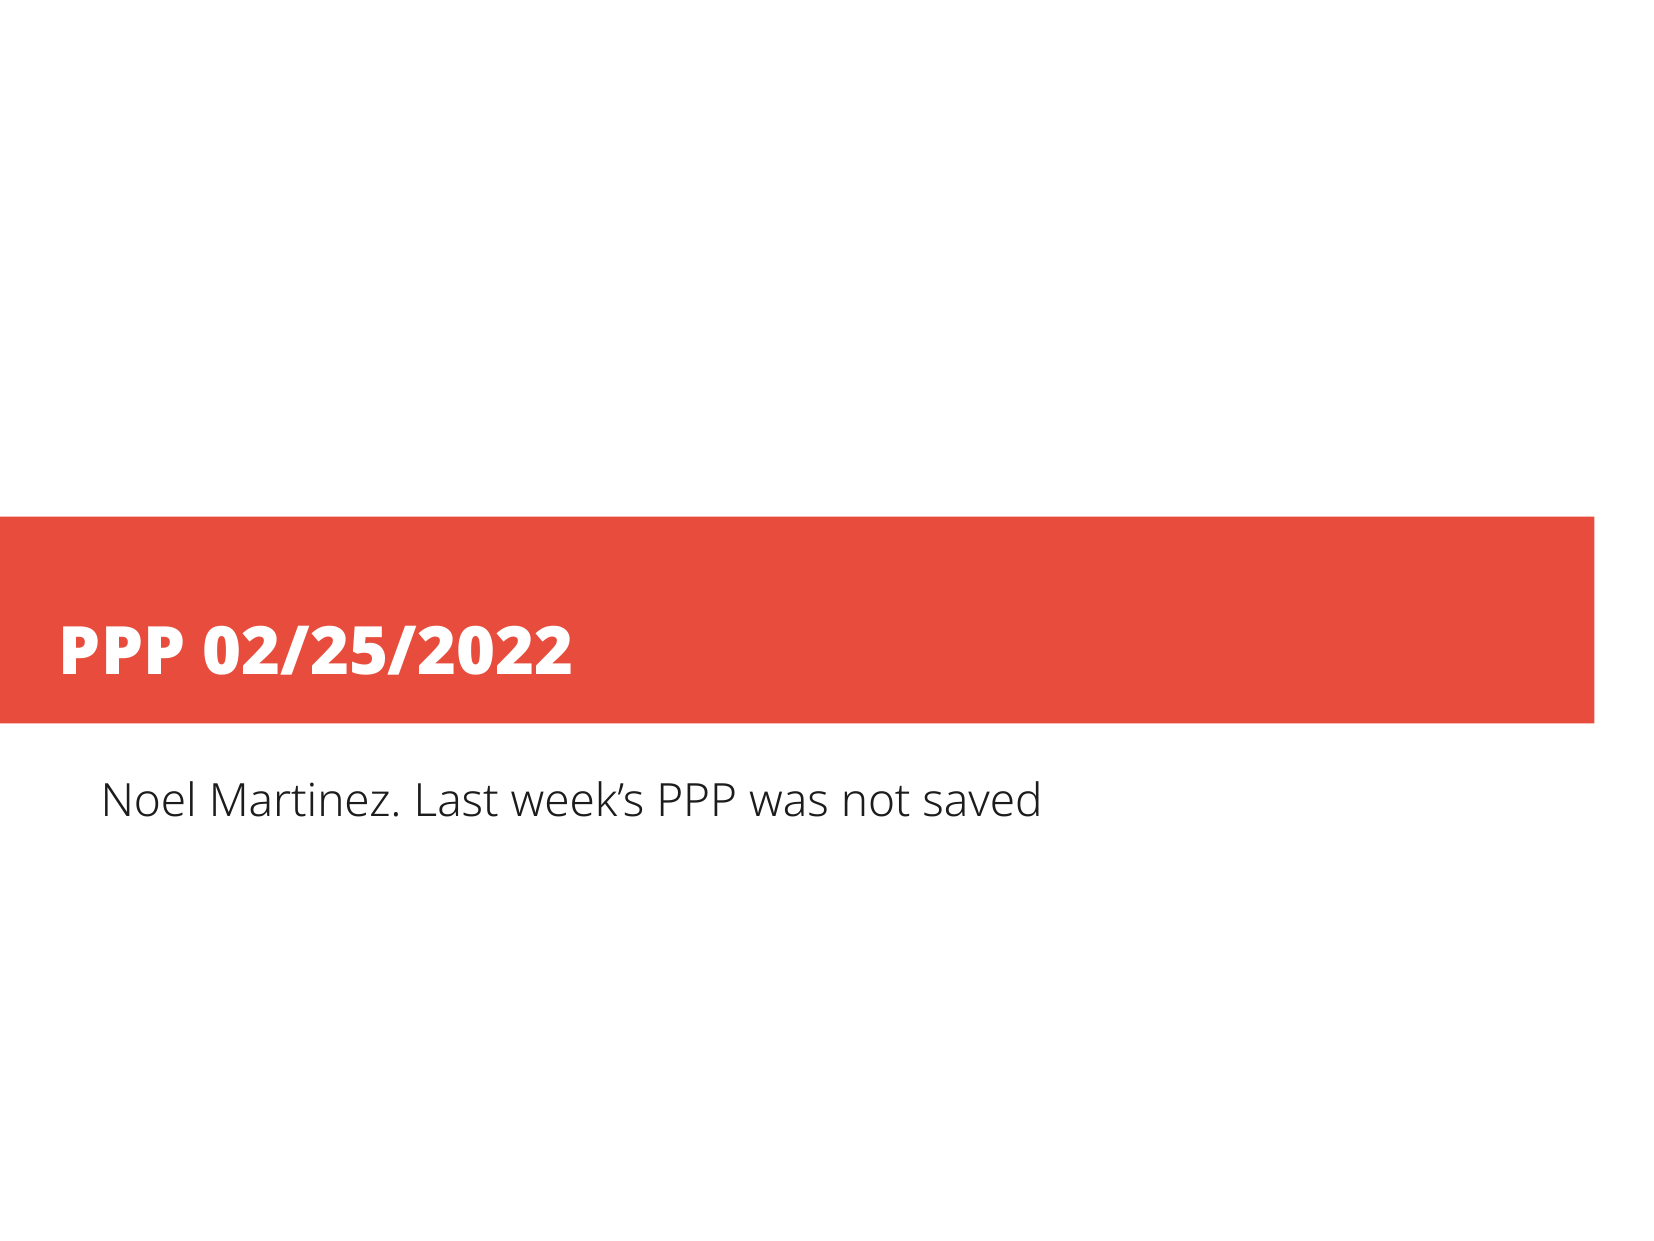

# PPP 02/25/2022
 Noel Martinez. Last week’s PPP was not saved